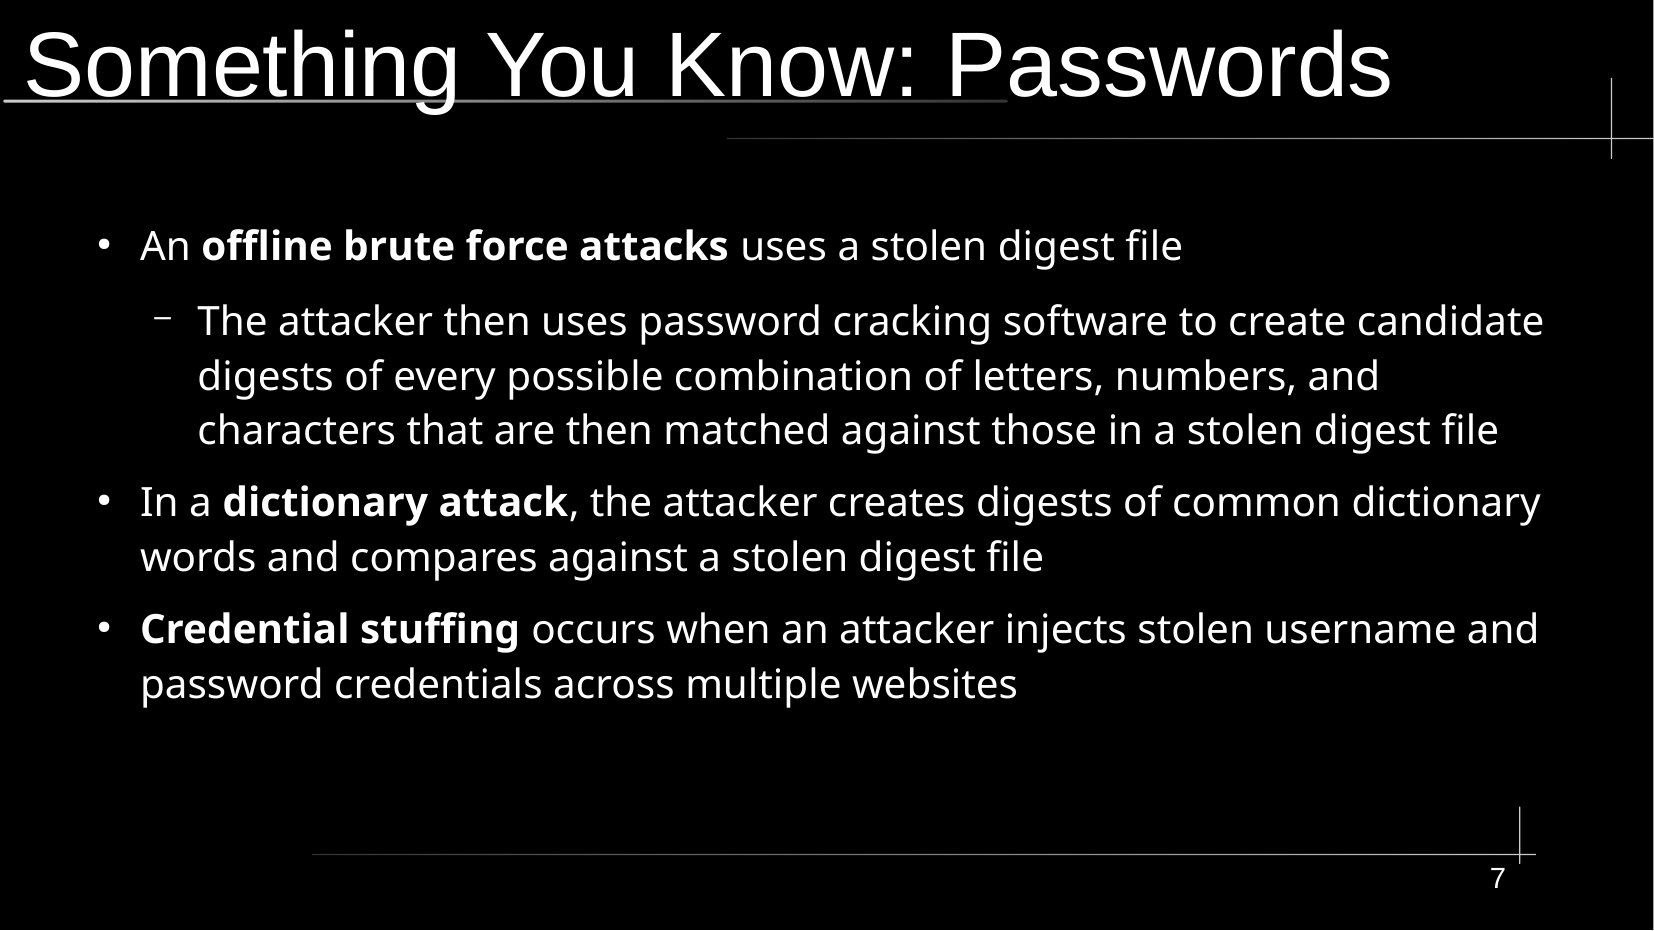

# Something You Know: Passwords
An offline brute force attacks uses a stolen digest file
The attacker then uses password cracking software to create candidate digests of every possible combination of letters, numbers, and characters that are then matched against those in a stolen digest file
In a dictionary attack, the attacker creates digests of common dictionary words and compares against a stolen digest file
Credential stuffing occurs when an attacker injects stolen username and password credentials across multiple websites
7